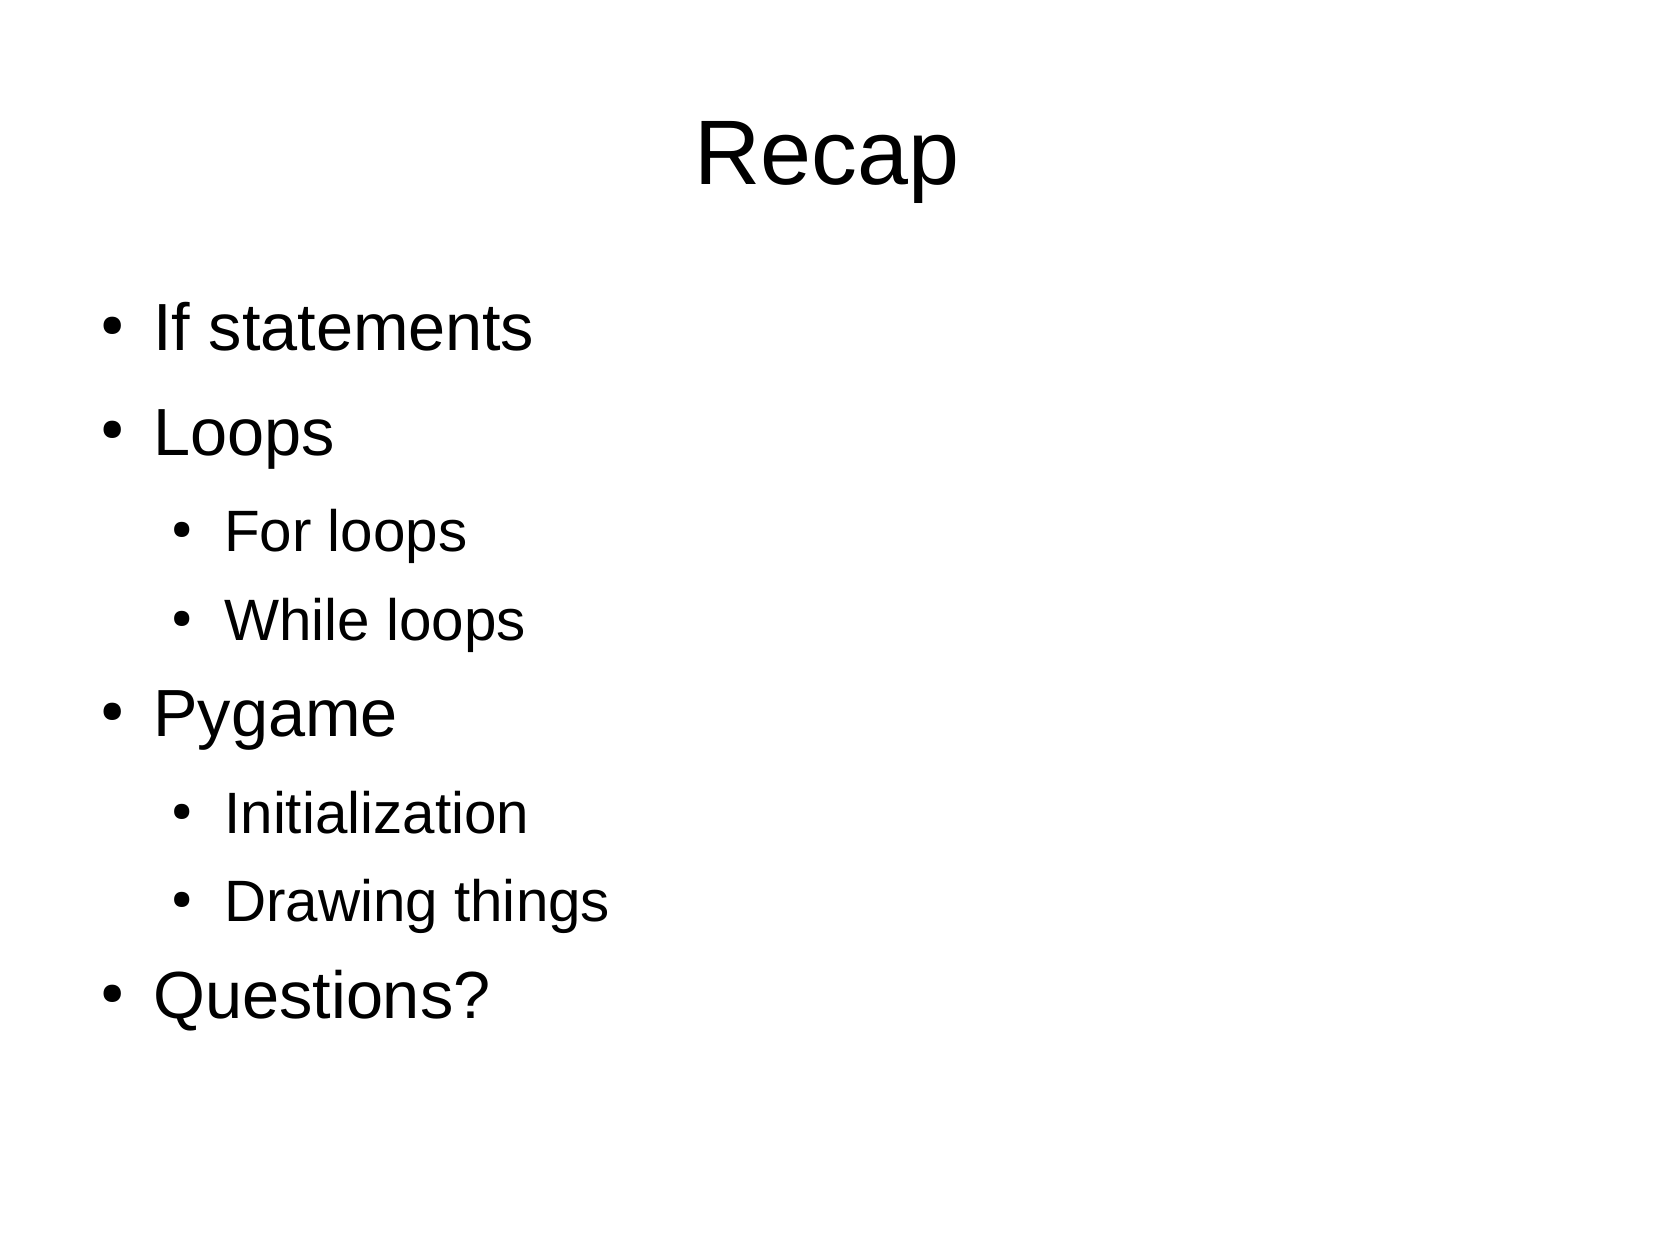

# Recap
If statements
Loops
For loops
While loops
Pygame
Initialization
Drawing things
Questions?